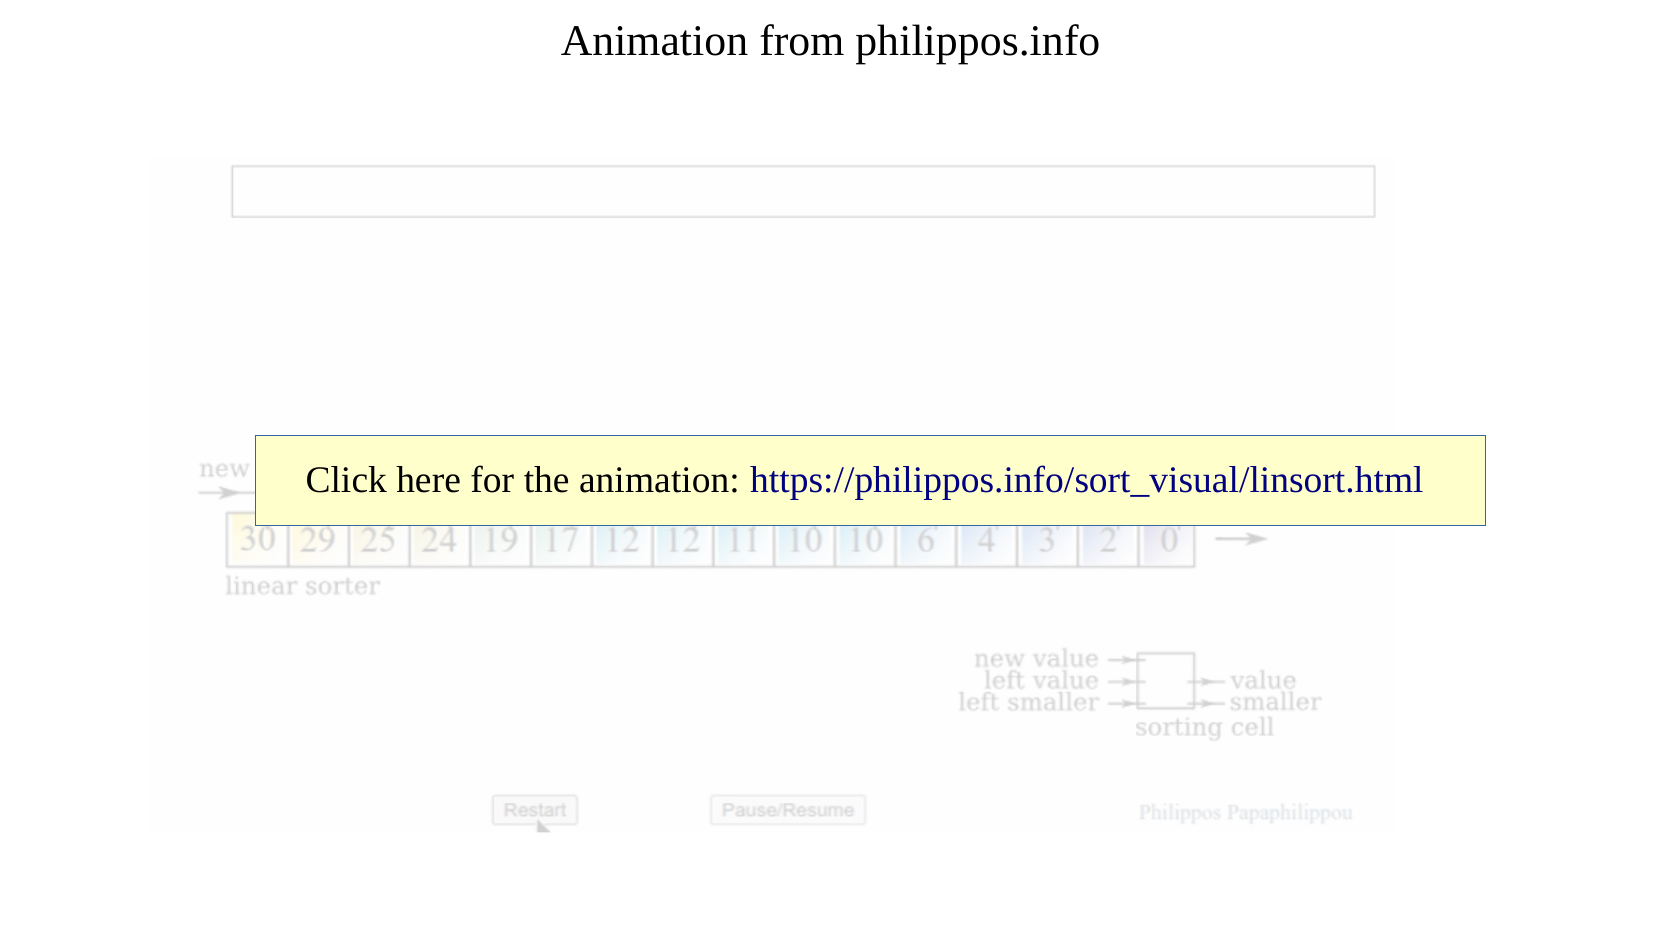

# Animation from philippos.info
Click here for the animation: https://philippos.info/sort_visual/linsort.html